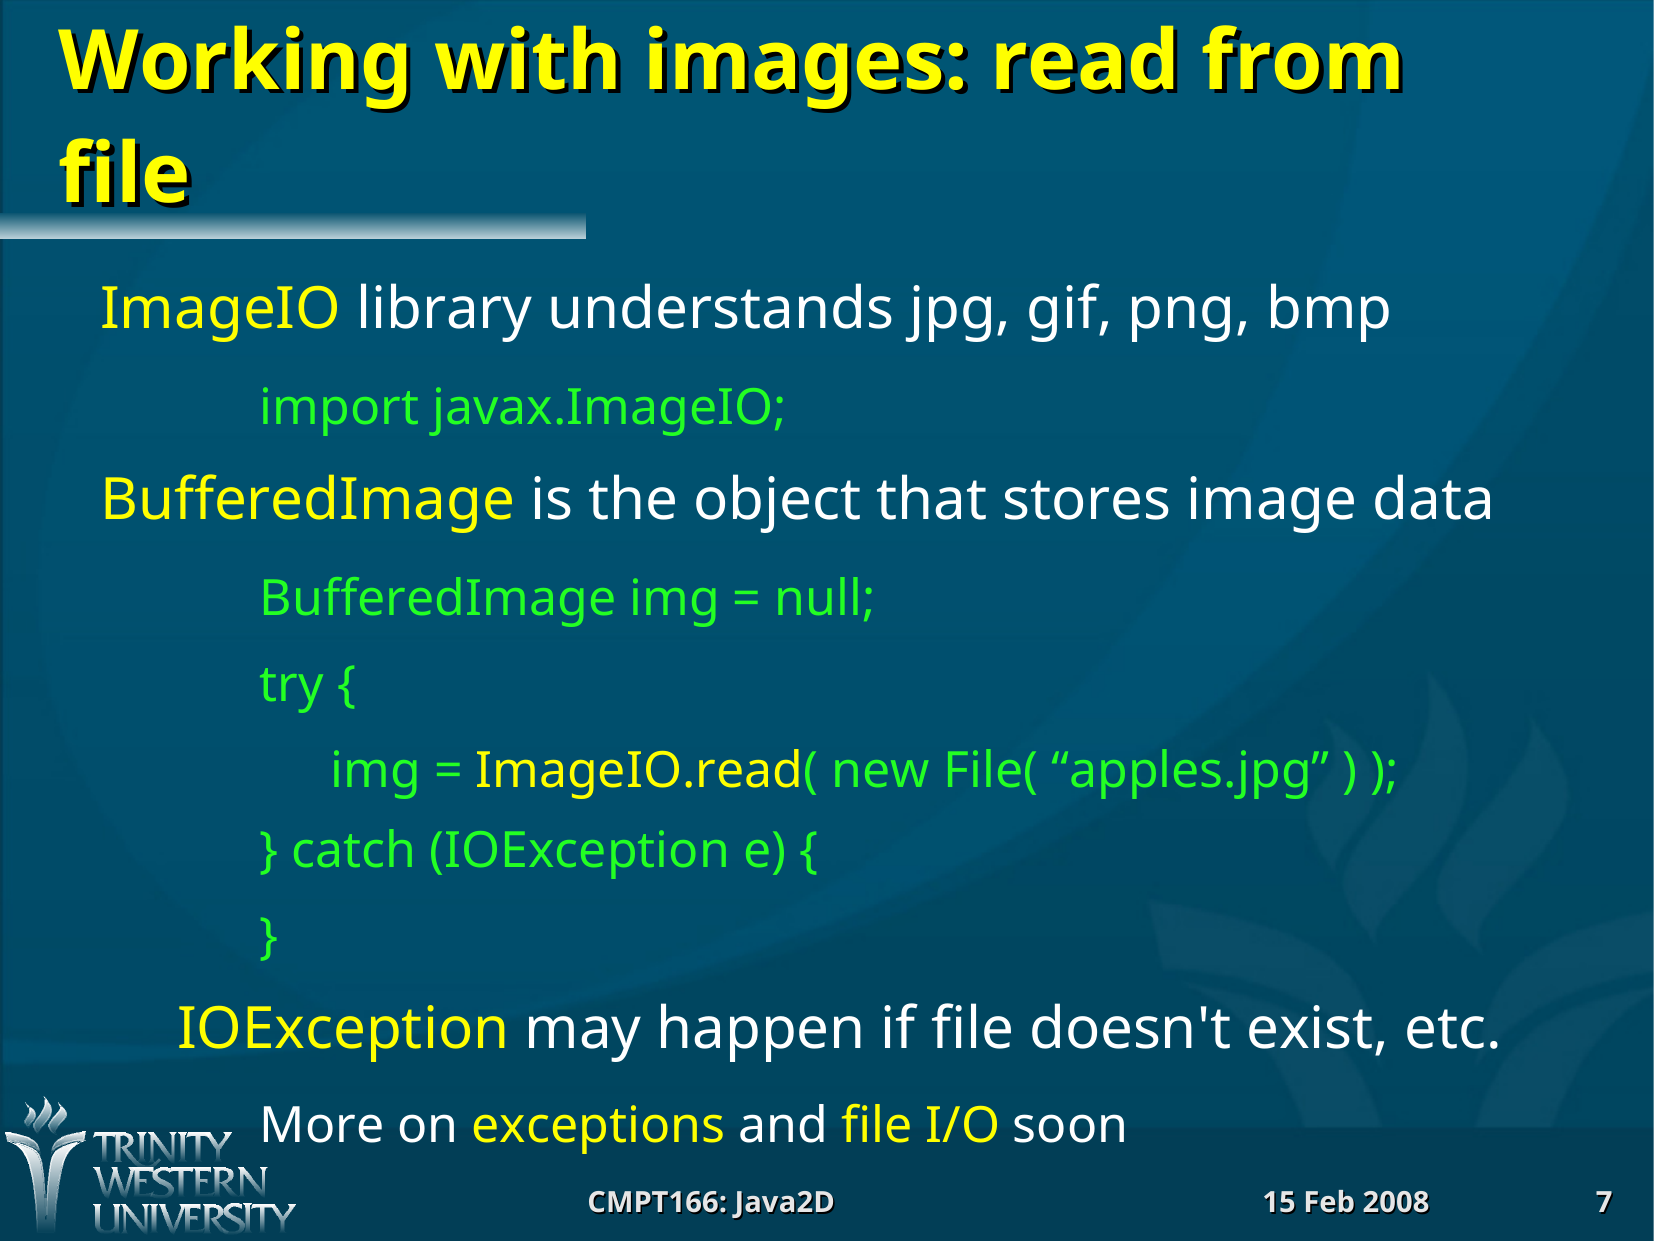

# Working with images: read from file
ImageIO library understands jpg, gif, png, bmp
import javax.ImageIO;
BufferedImage is the object that stores image data
BufferedImage img = null;
try {
img = ImageIO.read( new File( “apples.jpg” ) );
} catch (IOException e) {
}
IOException may happen if file doesn't exist, etc.
More on exceptions and file I/O soon
CMPT166: Java2D
15 Feb 2008
7